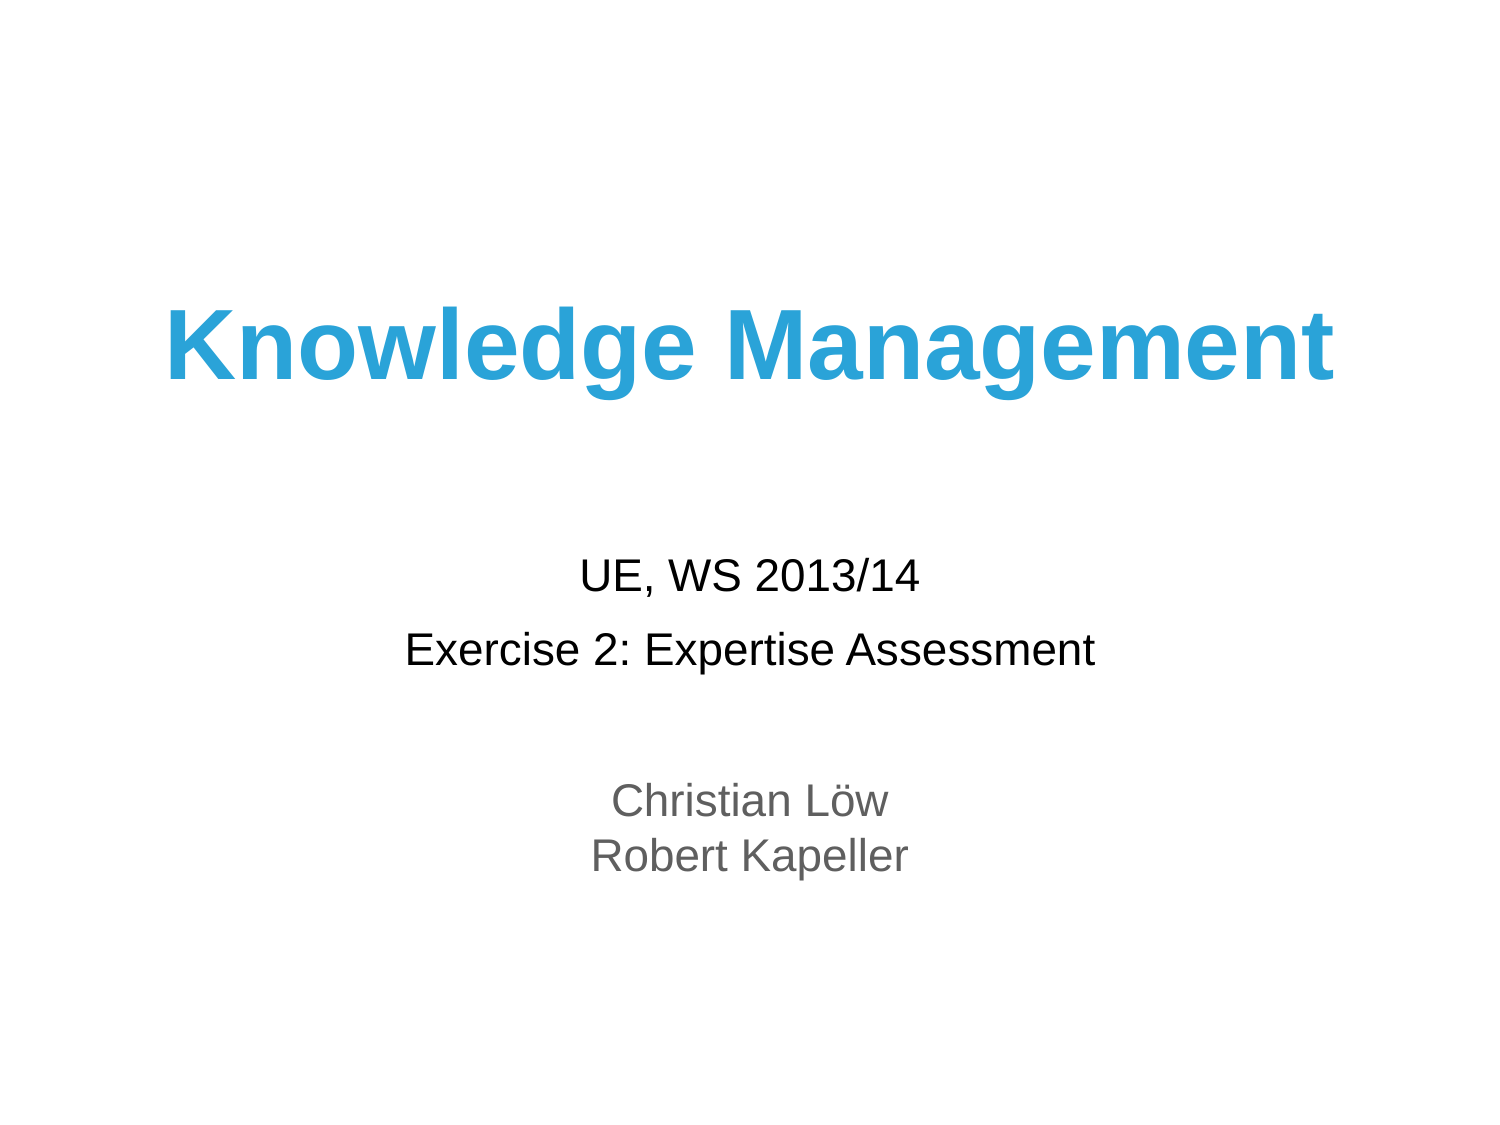

# Knowledge Management
UE, WS 2013/14
Exercise 2: Expertise Assessment
Christian Löw
Robert Kapeller